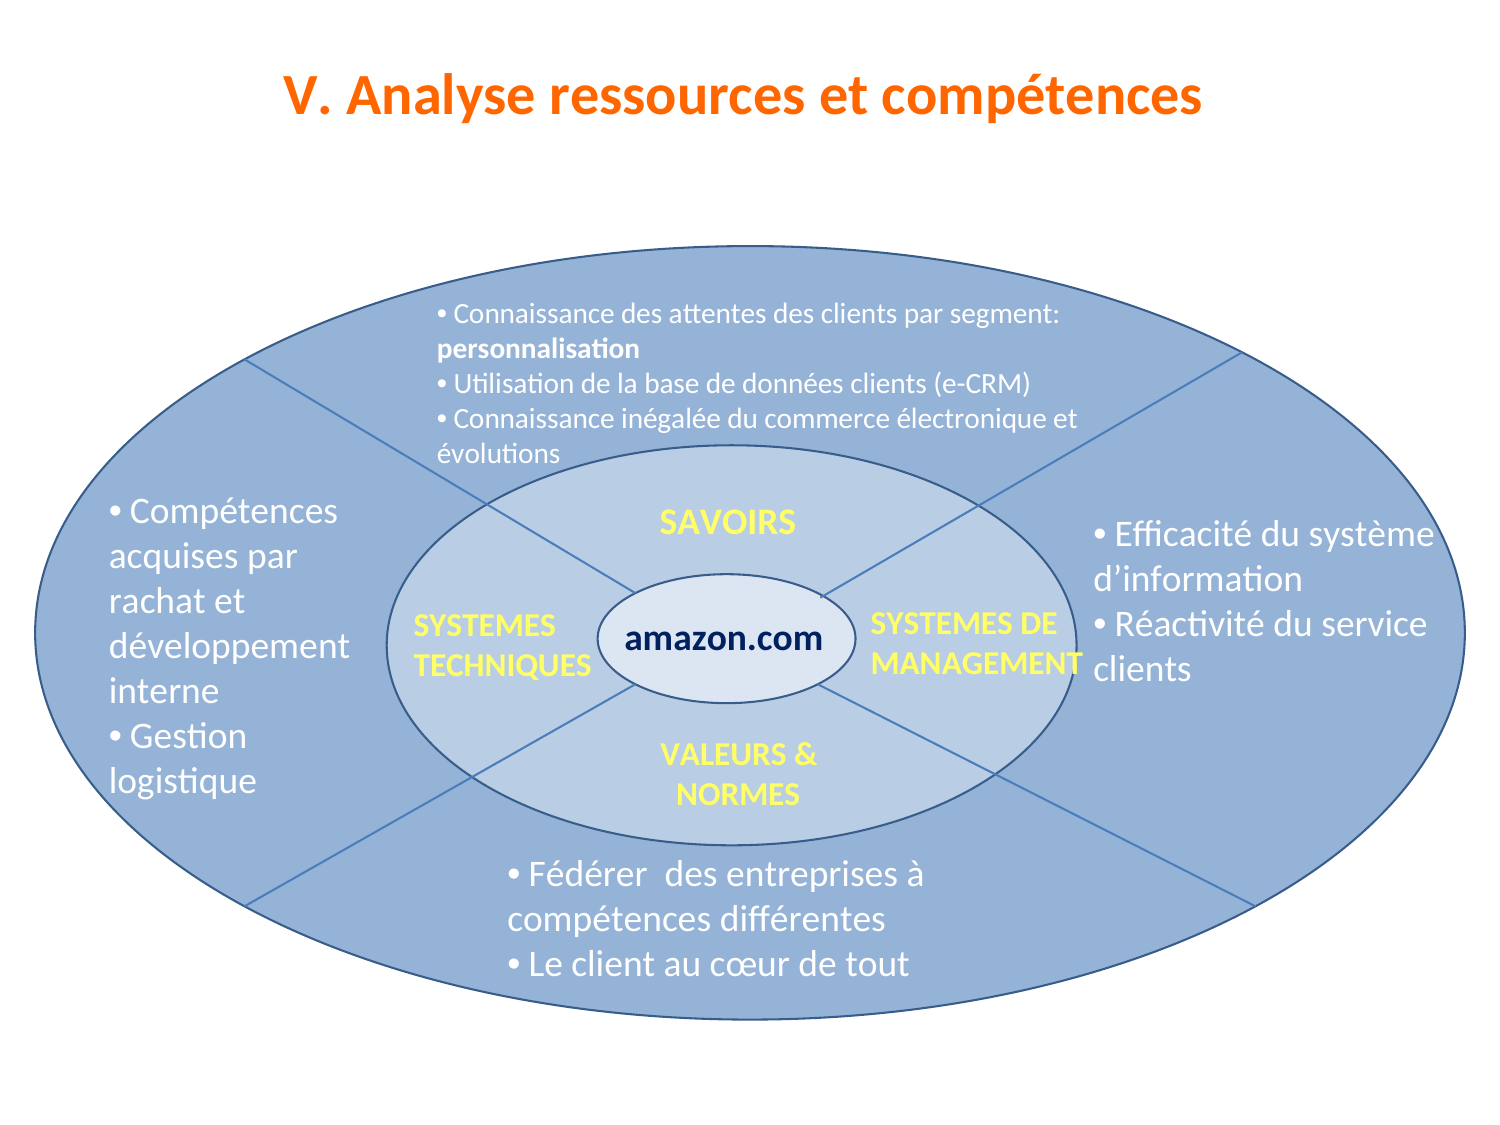

V. Analyse ressources et compétences
•
Connaissance des attentes des clients par segment:
personnalisation
•
Utilisation de la base de données clients (e-CRM)
•
Connaissance inégalée du commerce électronique et
évolutions
•
Compétences
SAVOIRS
•
Efficacité du système
acquises par
d’information
rachat et
•
Réactivité du service
SYSTEMES DE
SYSTEMES
amazon.com
développement
MANAGEMENT
TECHNIQUES
clients
interne
•
Gestion
VALEURS &
logistique
NORMES
•
Fédérer des entreprises à
compétences différentes
•
Le client au cœur de tout